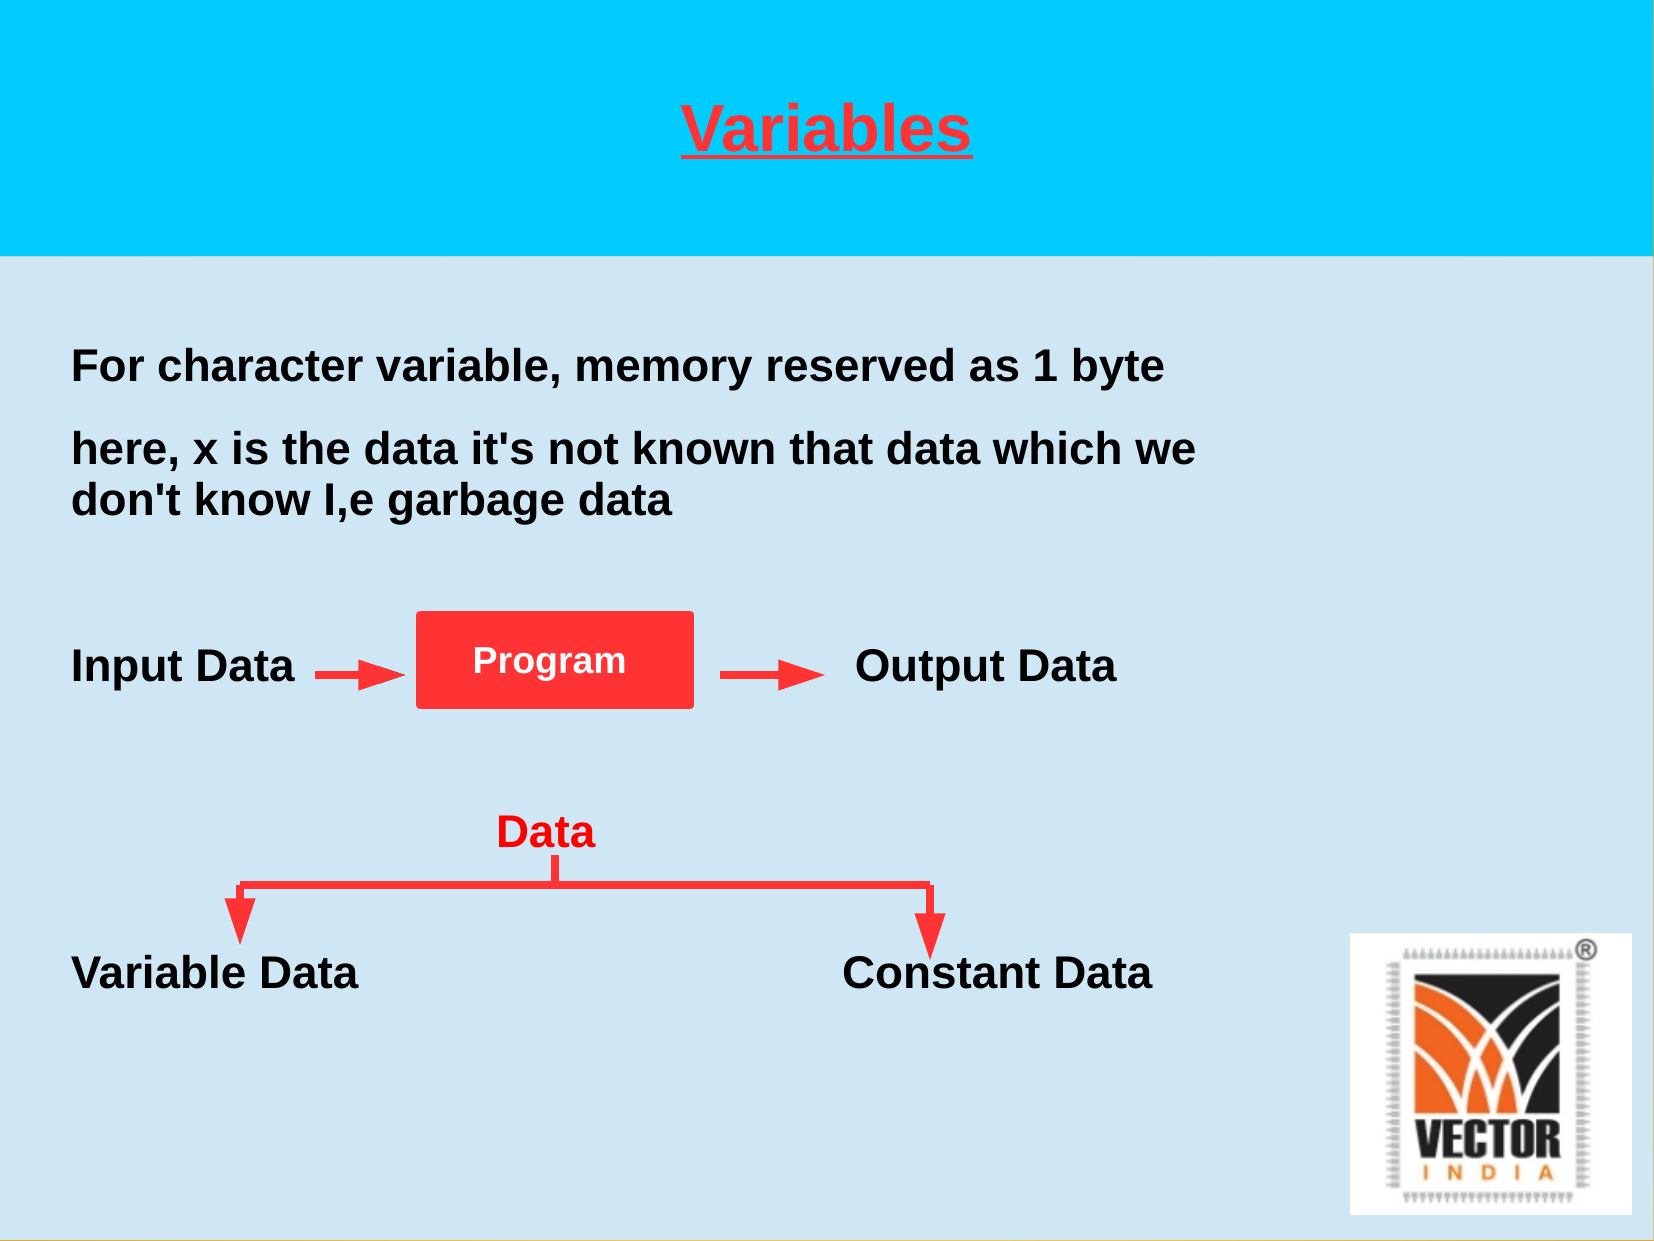

# Variables
For character variable, memory reserved as 1 byte
here, x is the data it's not known that data which we don't know I,e garbage data
Input Data Output Data
Data
Variable Data Constant Data
Program